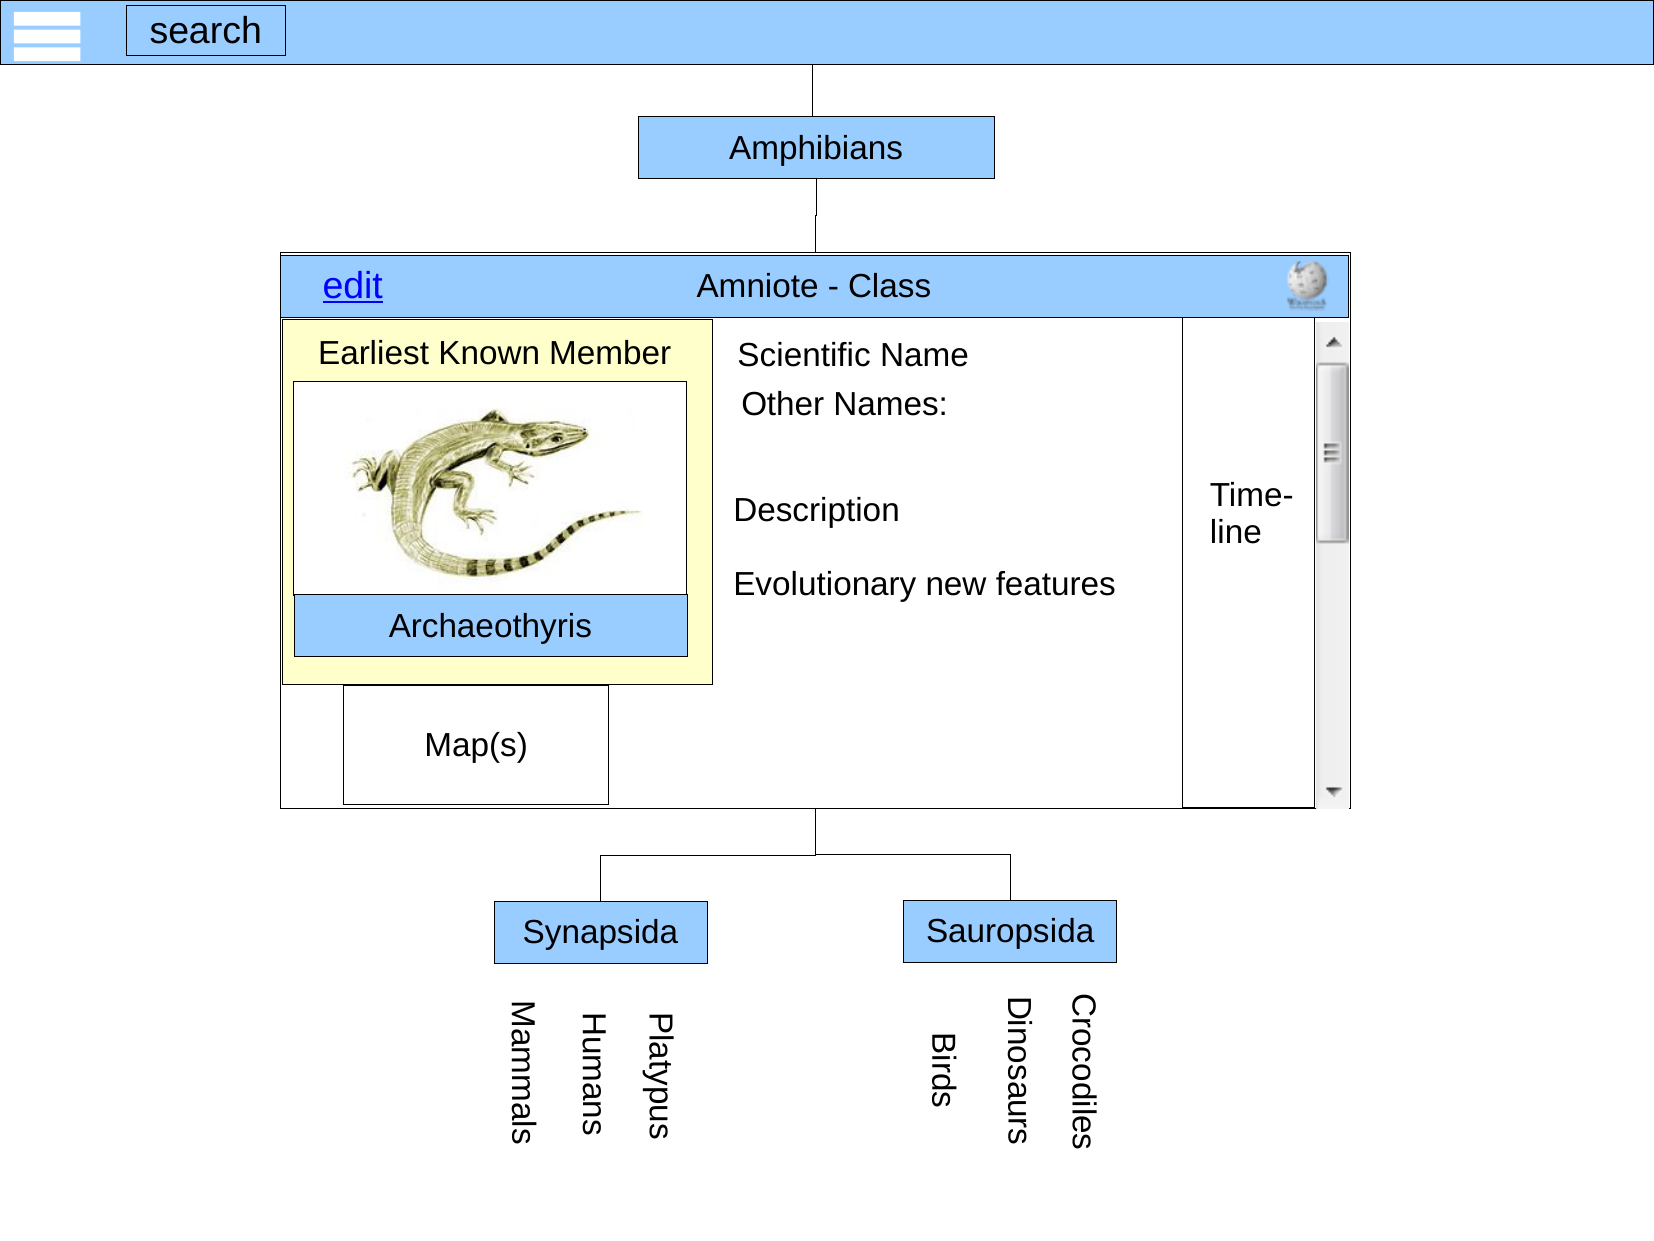

search
Amphibians
Amniote - Class
edit
Earliest Known Member
Scientific Name
Other Names:
Image
Description
Evolutionary new features
Time-
line
Archaeothyris
Map(s)
Sauropsida
Mammals
Synapsida
Birds
Mammals
Crocodiles
Dinosaurs
Humans
Platypus